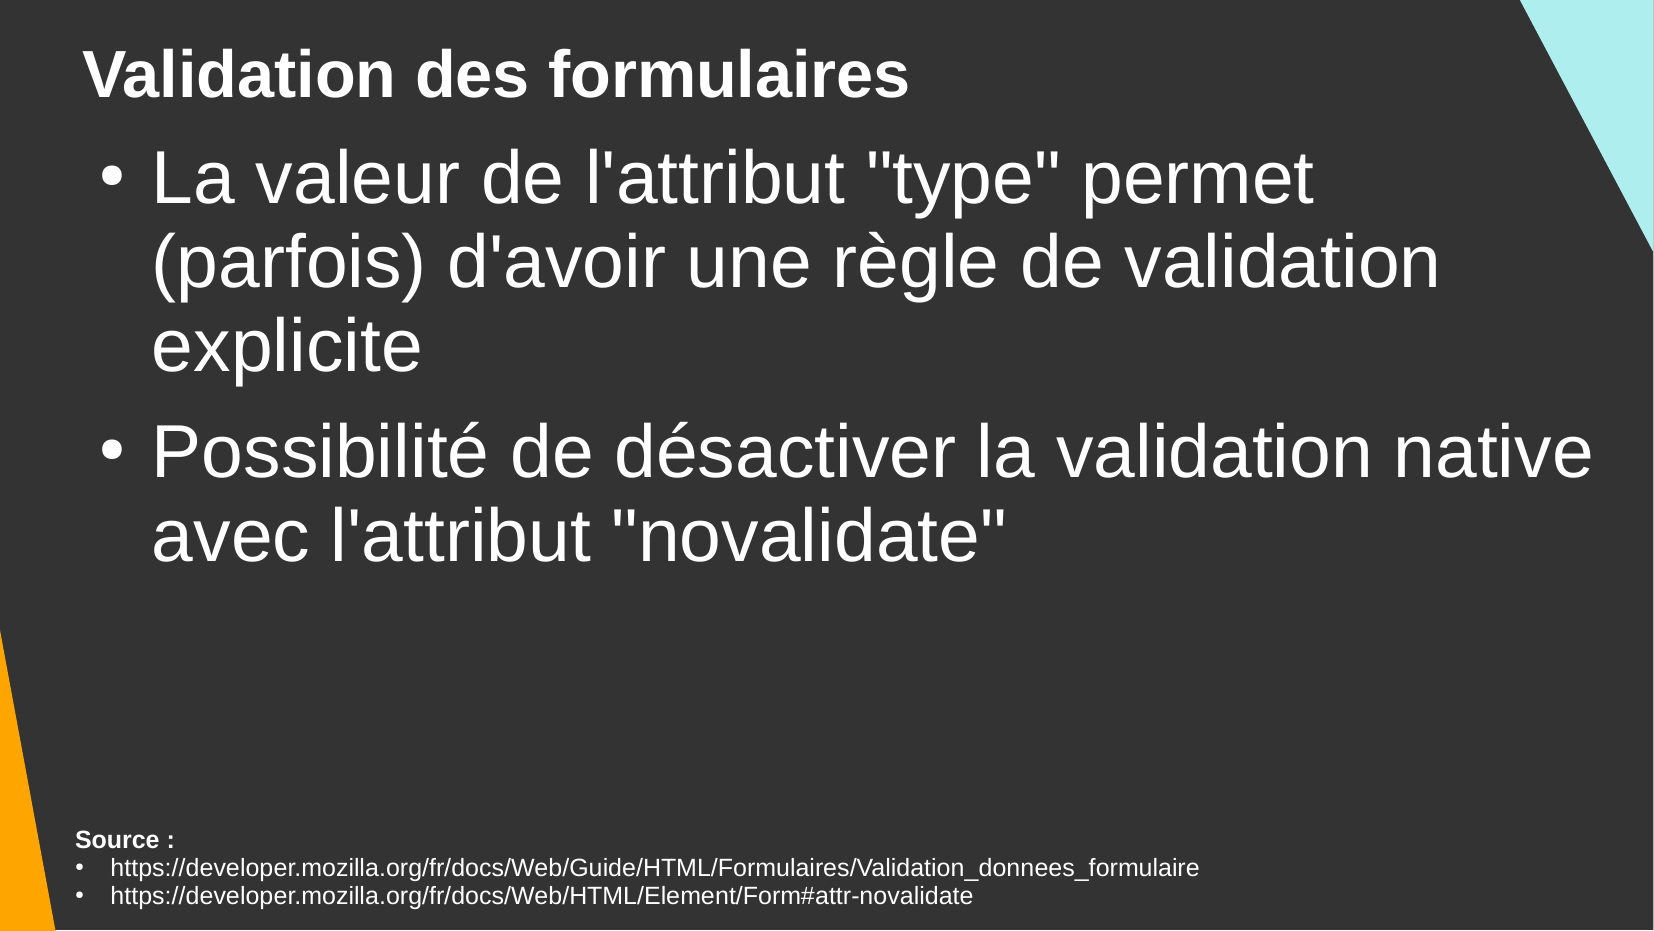

# Validation des formulaires
La valeur de l'attribut "type" permet (parfois) d'avoir une règle de validation explicite
Possibilité de désactiver la validation native avec l'attribut "novalidate"
Source :
https://developer.mozilla.org/fr/docs/Web/Guide/HTML/Formulaires/Validation_donnees_formulaire
https://developer.mozilla.org/fr/docs/Web/HTML/Element/Form#attr-novalidate